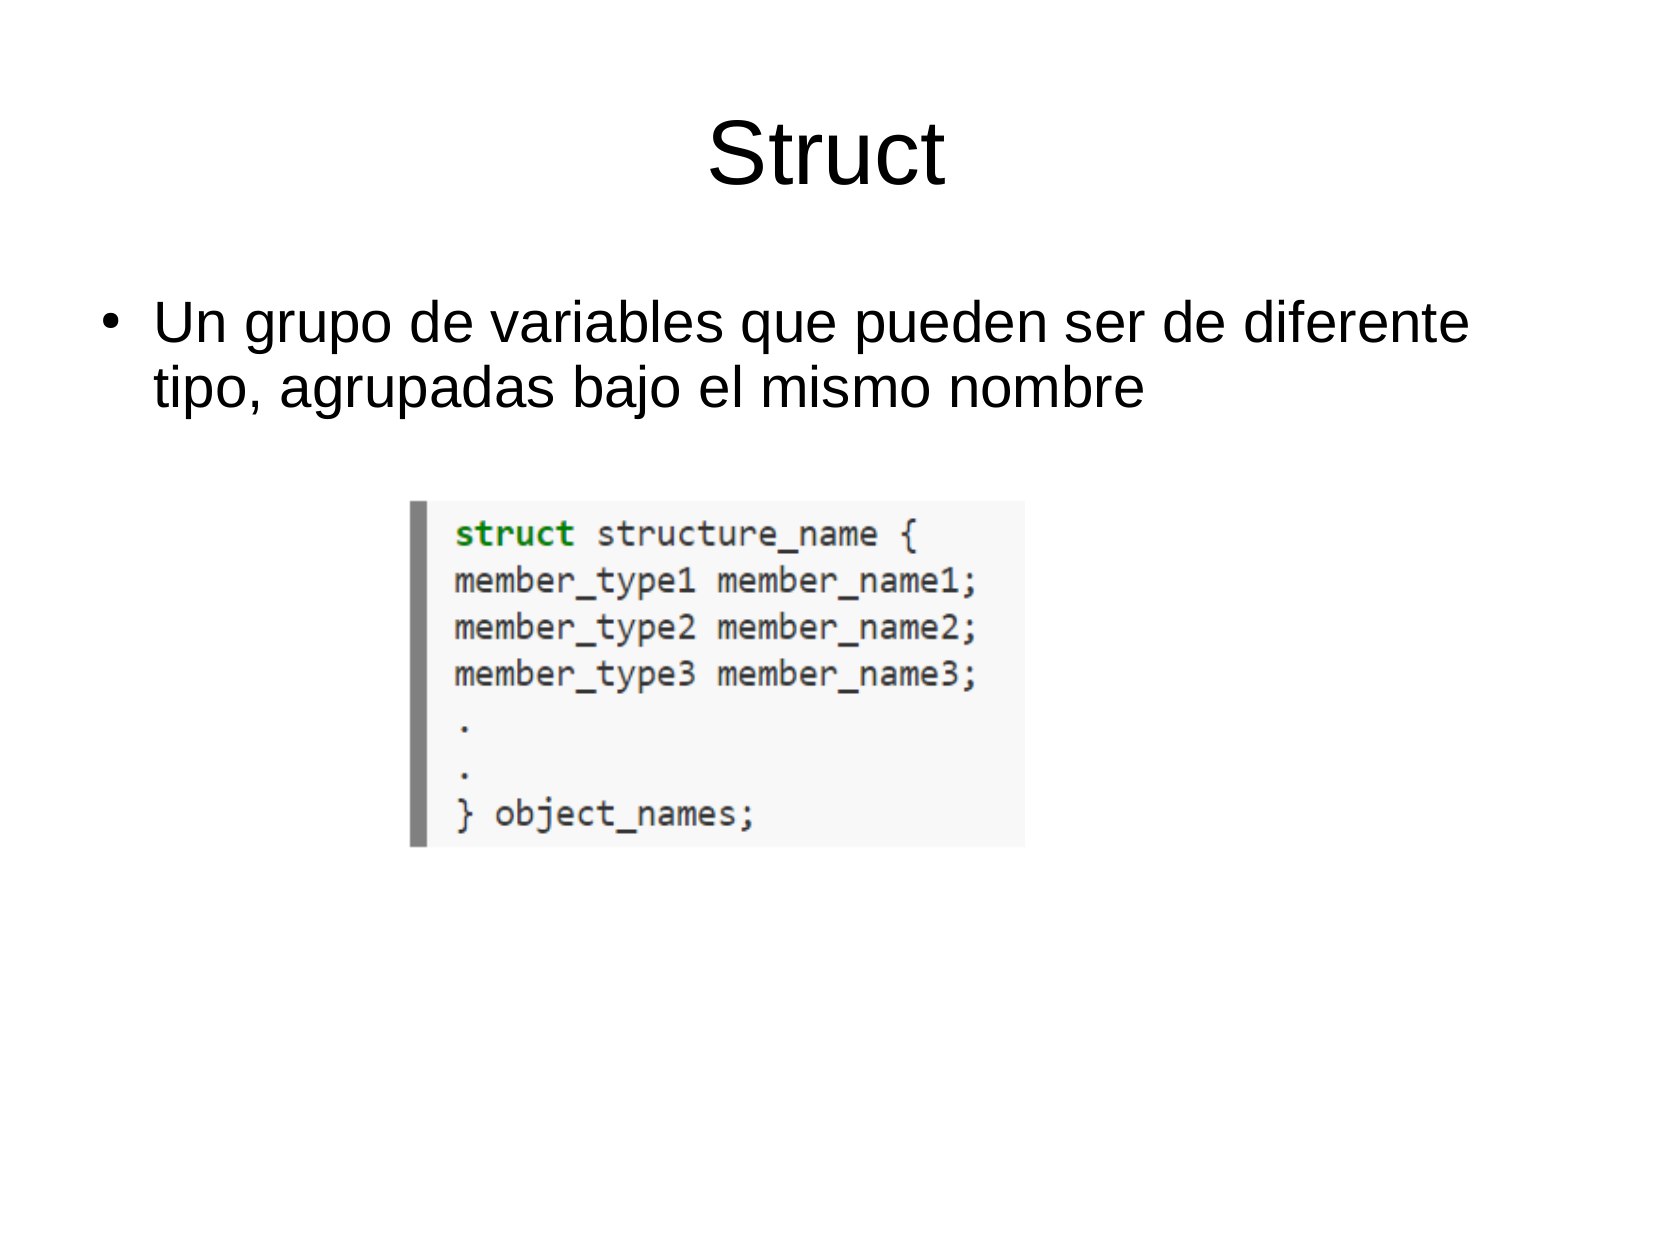

# Struct
Un grupo de variables que pueden ser de diferente tipo, agrupadas bajo el mismo nombre